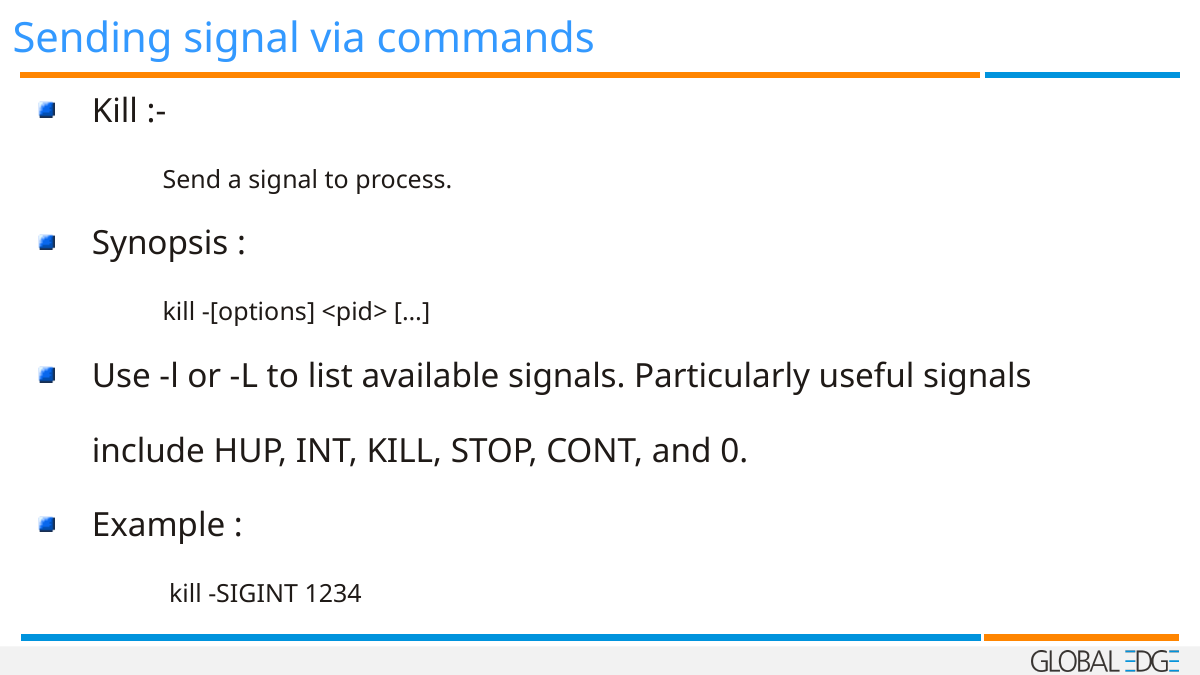

# Sending signal via commands
Kill :-
Send a signal to process.
Synopsis :
kill -[options] <pid> […]
Use -l or -L to list available signals. Particularly useful signals
include HUP, INT, KILL, STOP, CONT, and 0.
Example :
 kill -SIGINT 1234